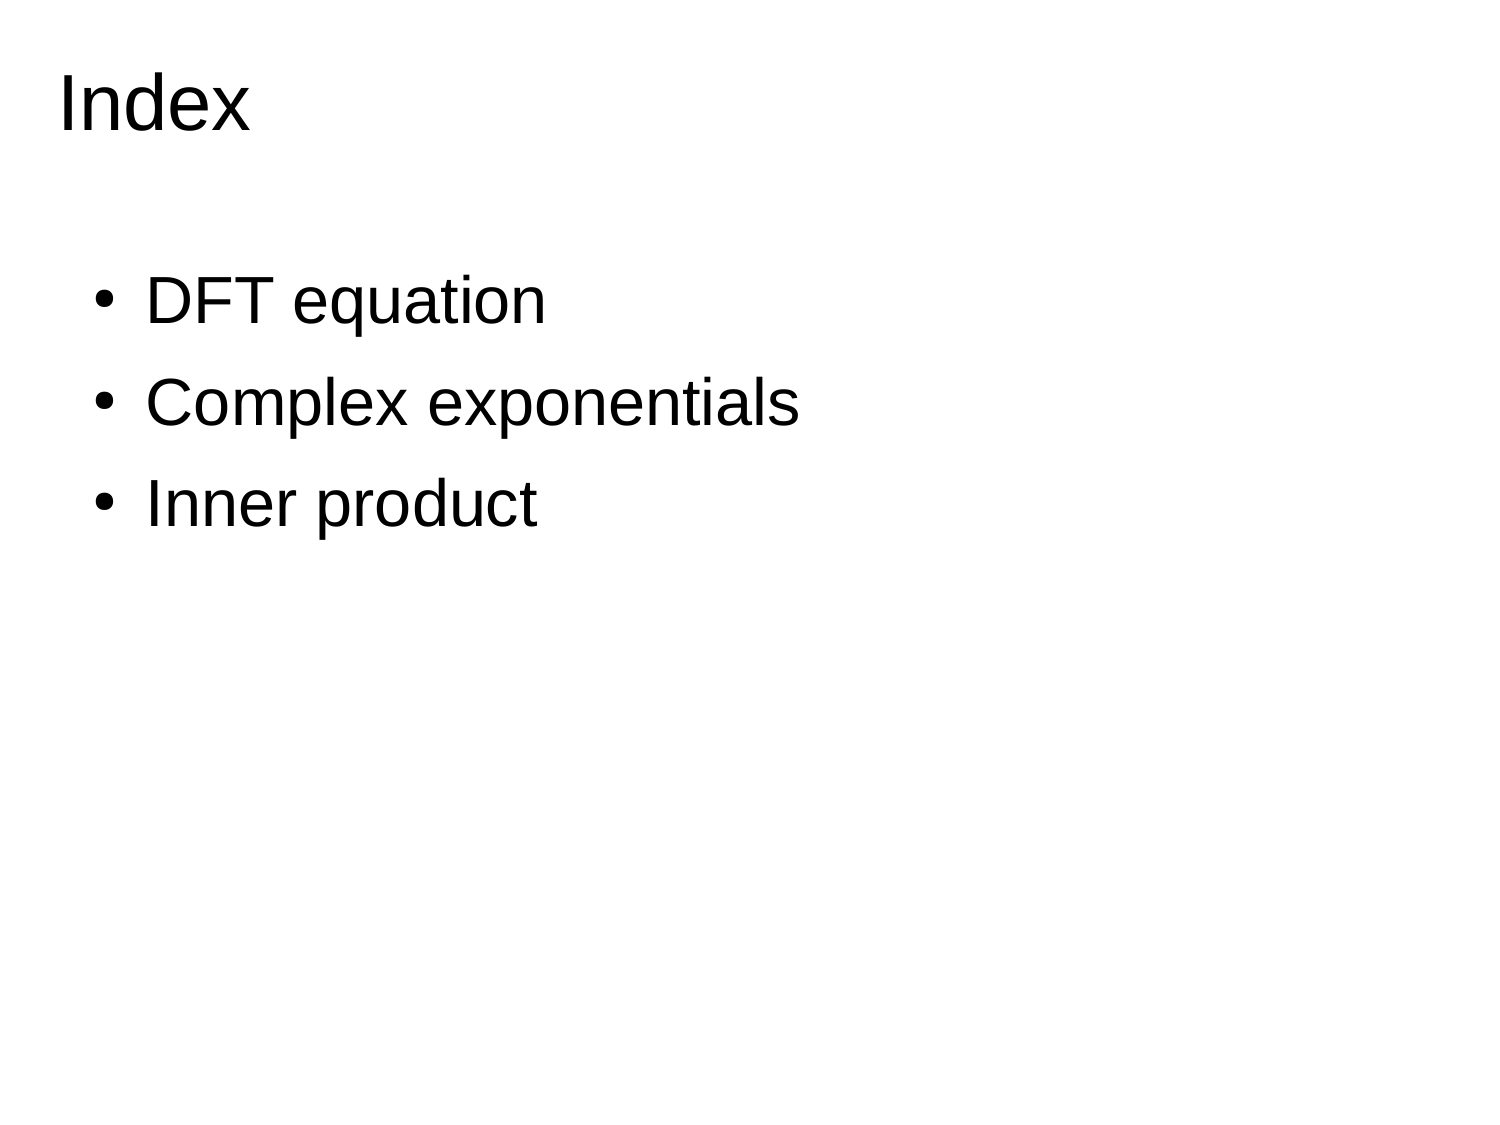

# Index
DFT equation
Complex exponentials
Inner product